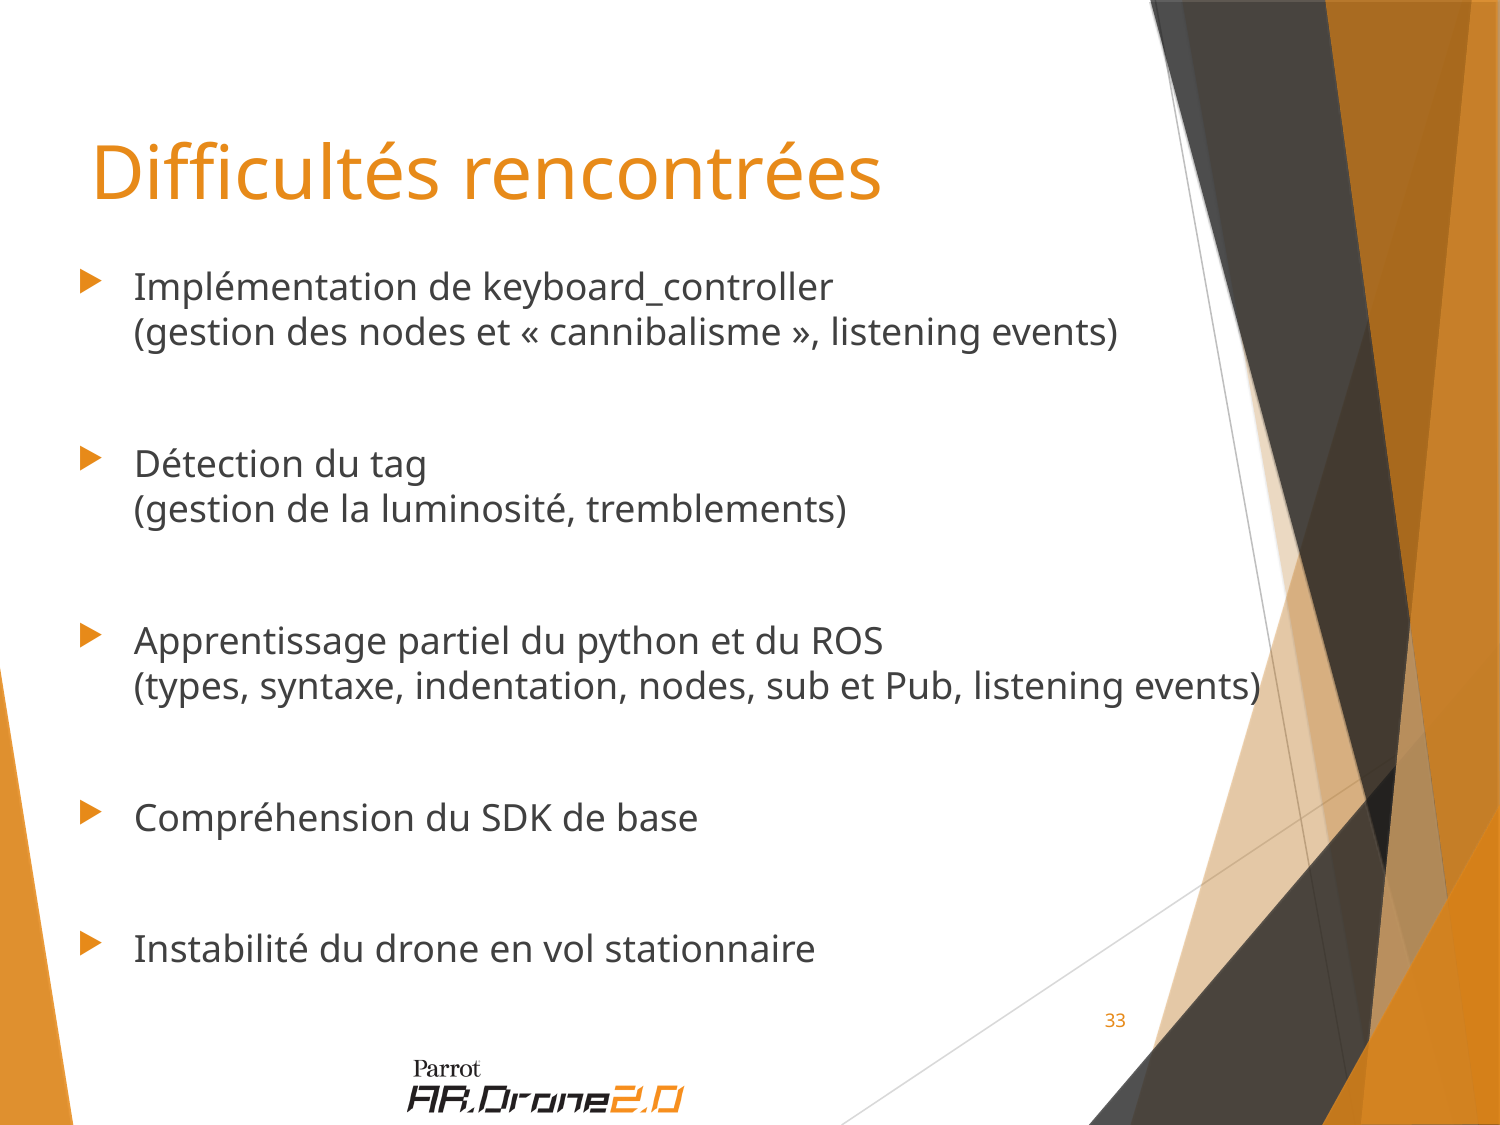

# Difficultés rencontrées
Implémentation de keyboard_controller
(gestion des nodes et « cannibalisme », listening events)
Détection du tag
(gestion de la luminosité, tremblements)
Apprentissage partiel du python et du ROS
(types, syntaxe, indentation, nodes, sub et Pub, listening events)
Compréhension du SDK de base
Instabilité du drone en vol stationnaire